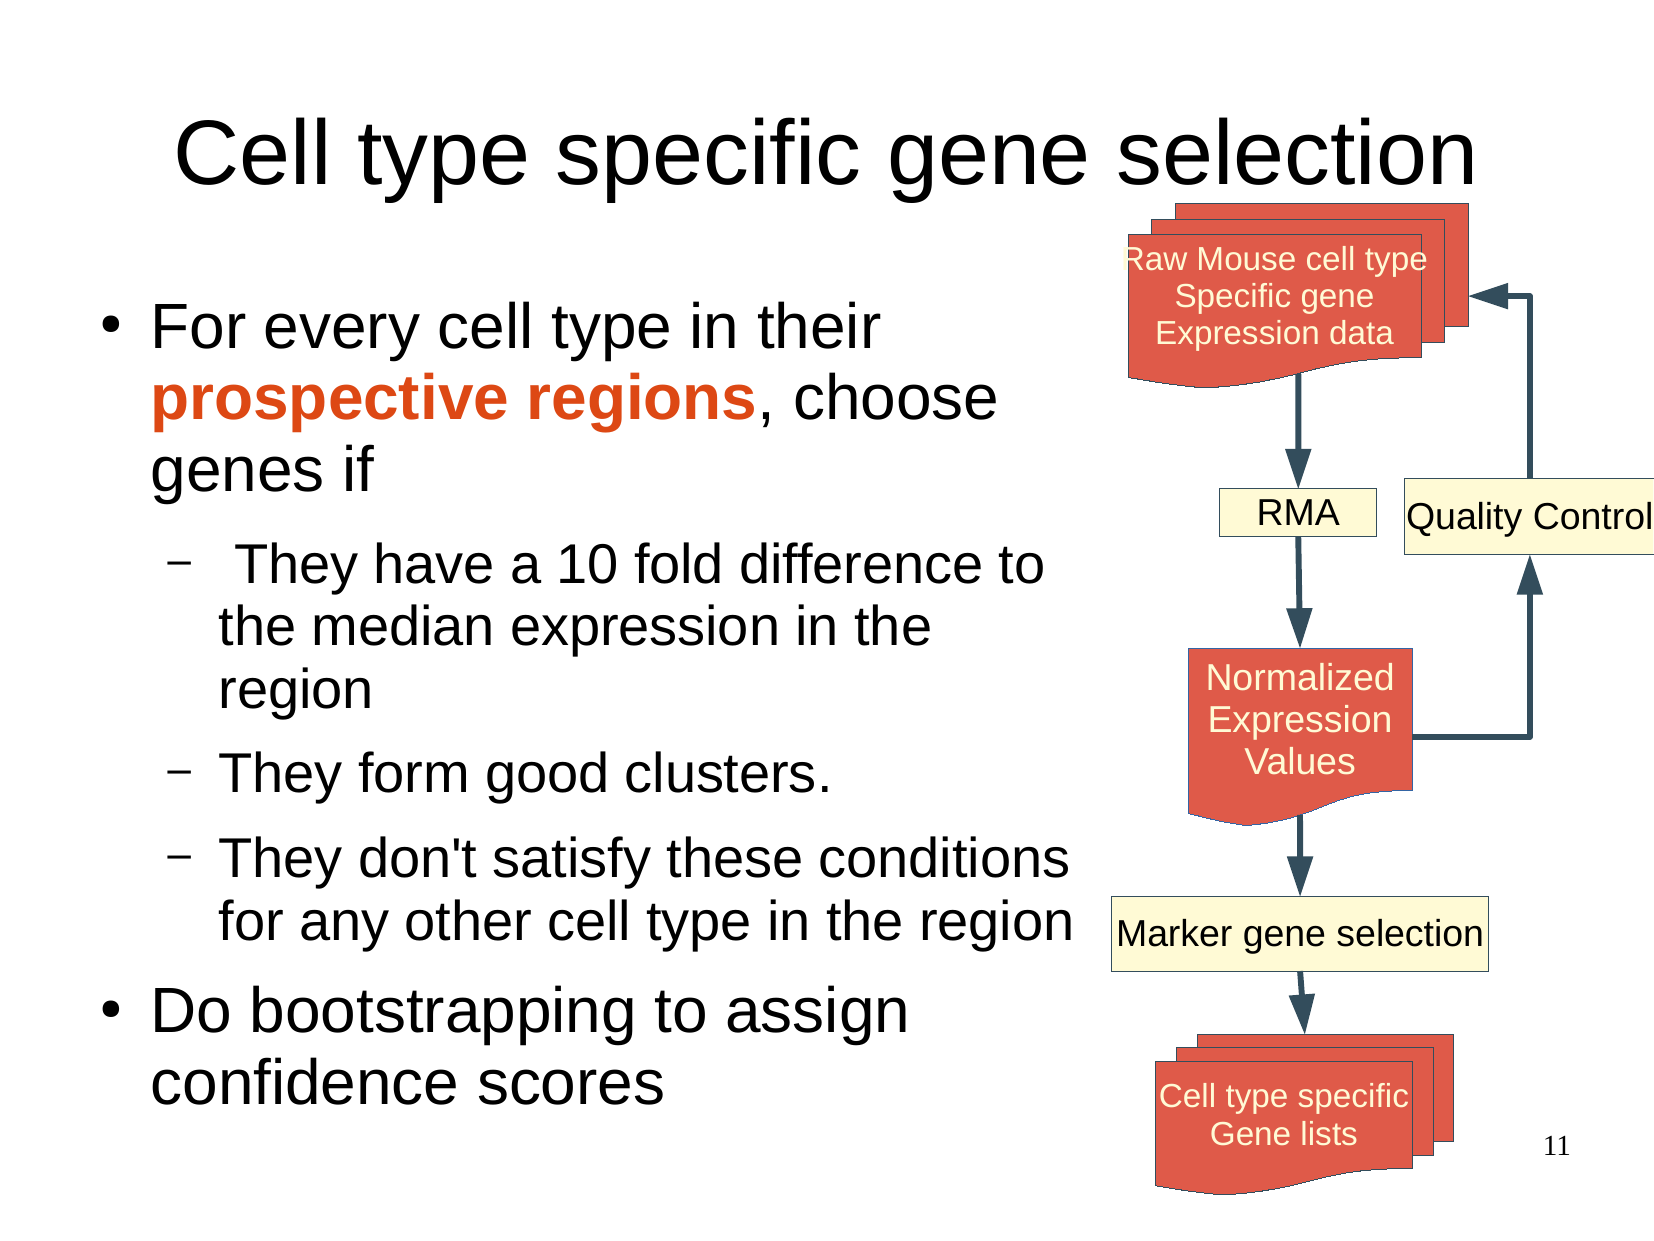

Cell type specific gene selection
Raw Mouse cell type
Specific gene
Expression data
# For every cell type in their prospective regions, choose genes if
 They have a 10 fold difference to the median expression in the region
They form good clusters.
They don't satisfy these conditions for any other cell type in the region
Do bootstrapping to assign confidence scores
Quality Control
RMA
Normalized
Expression
Values
Marker gene selection
Cell type specific
Gene lists
11